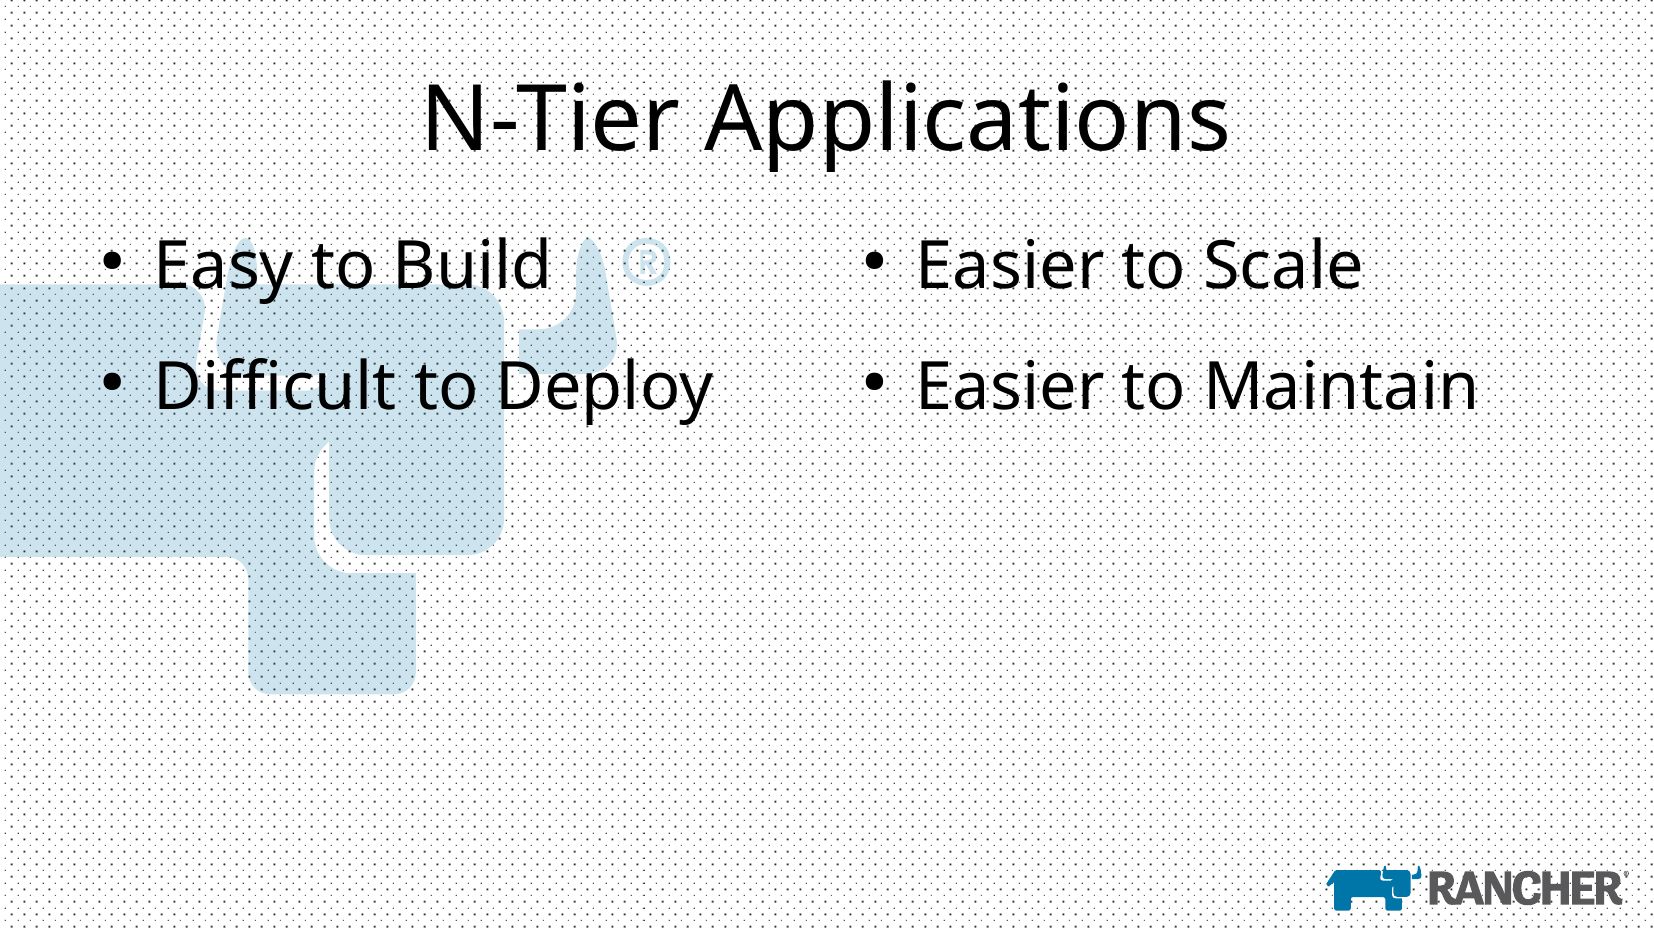

# N-Tier Applications
Easy to Build
Difficult to Deploy
Easier to Scale
Easier to Maintain